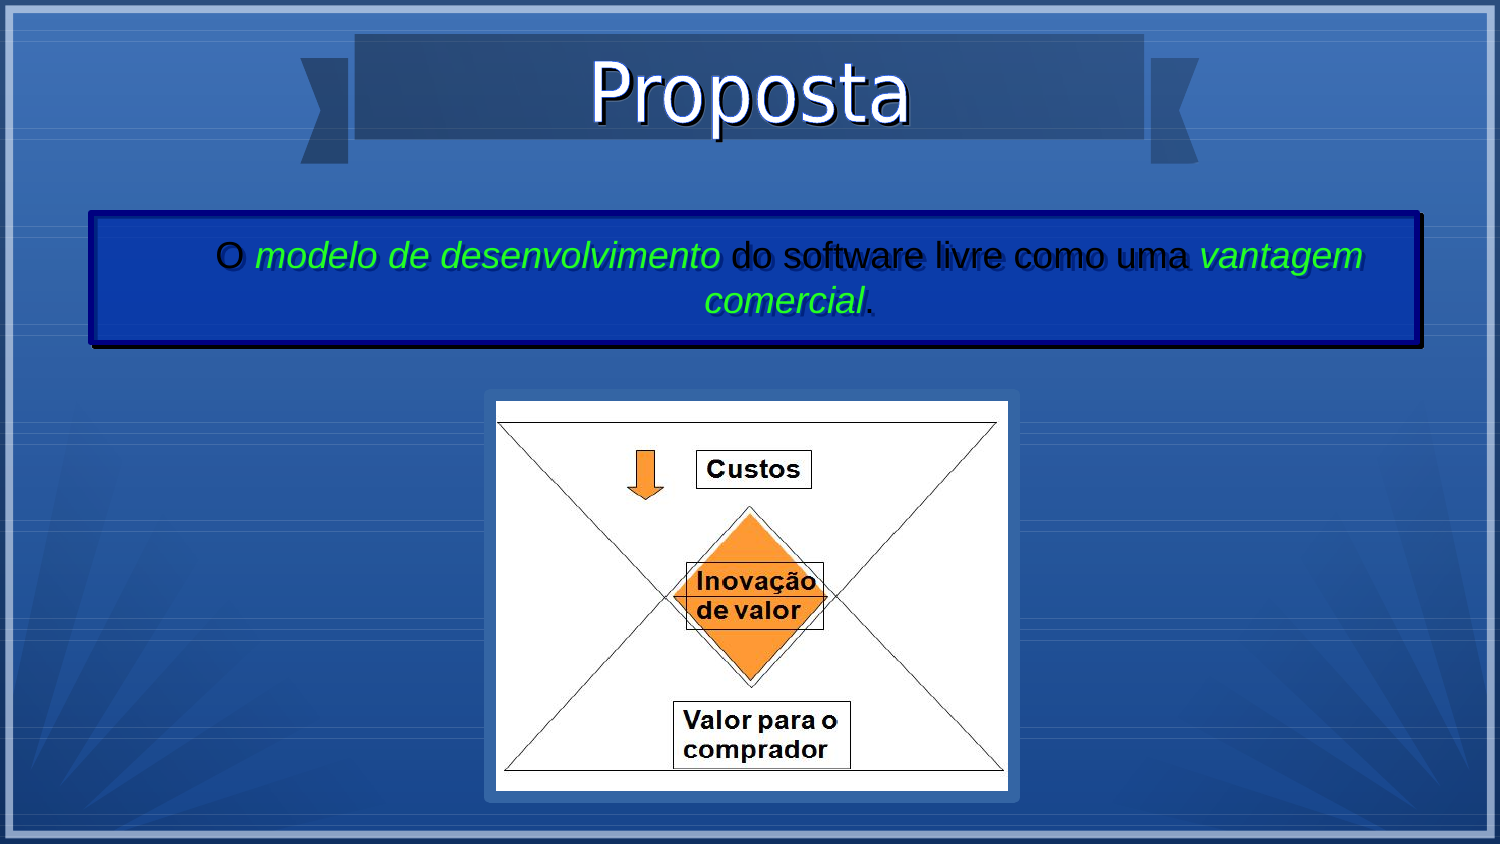

# Proposta
O modelo de desenvolvimento do software livre como uma vantagem comercial.